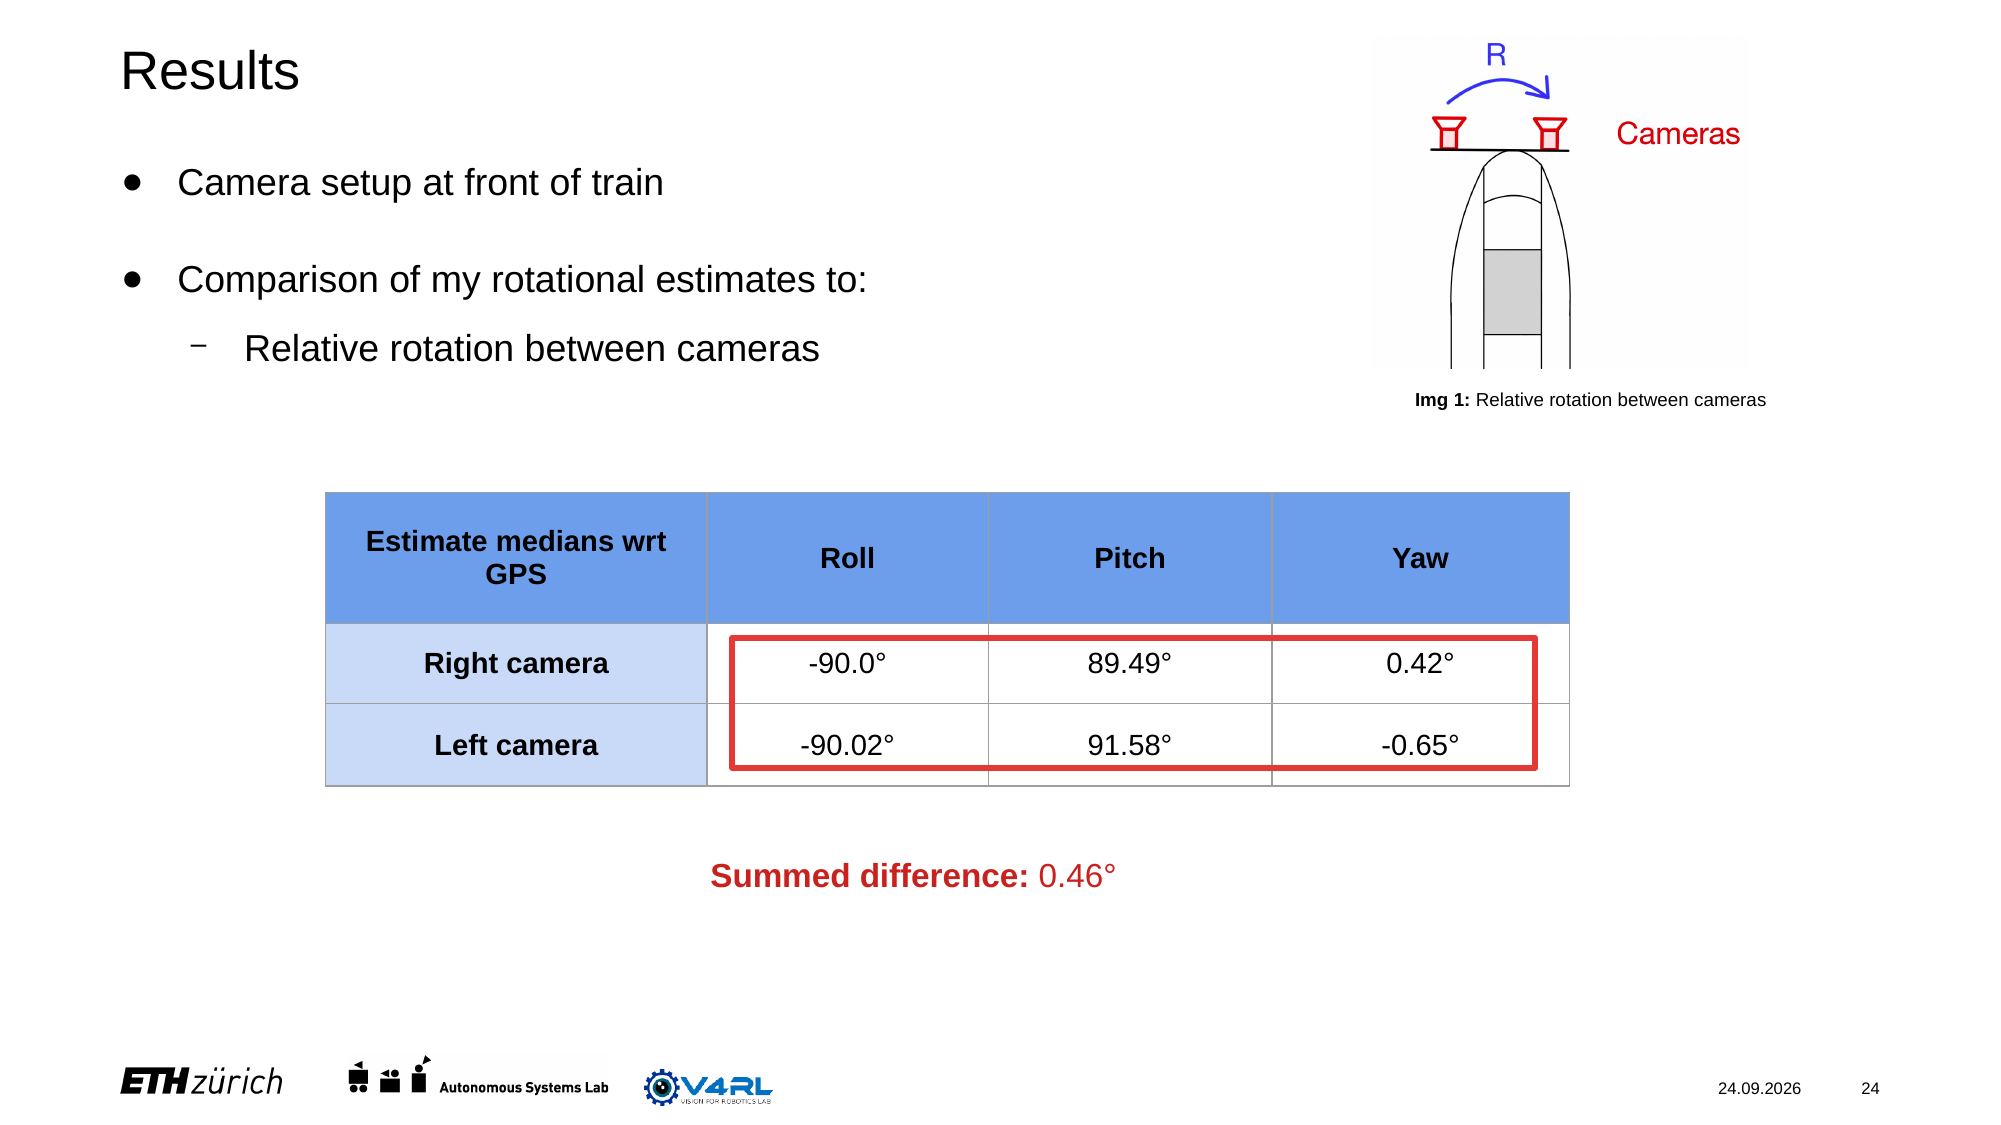

# Results
Camera setup at front of train
Comparison of my rotational estimates to:
Relative rotation between cameras
Img 1: Relative rotation between cameras
| Estimate medians wrt GPS | Roll | Pitch | Yaw |
| --- | --- | --- | --- |
| Right camera | -90.0° | 89.49° | 0.42° |
| Left camera | -90.02° | 91.58° | -0.65° |
Summed difference: 0.46°